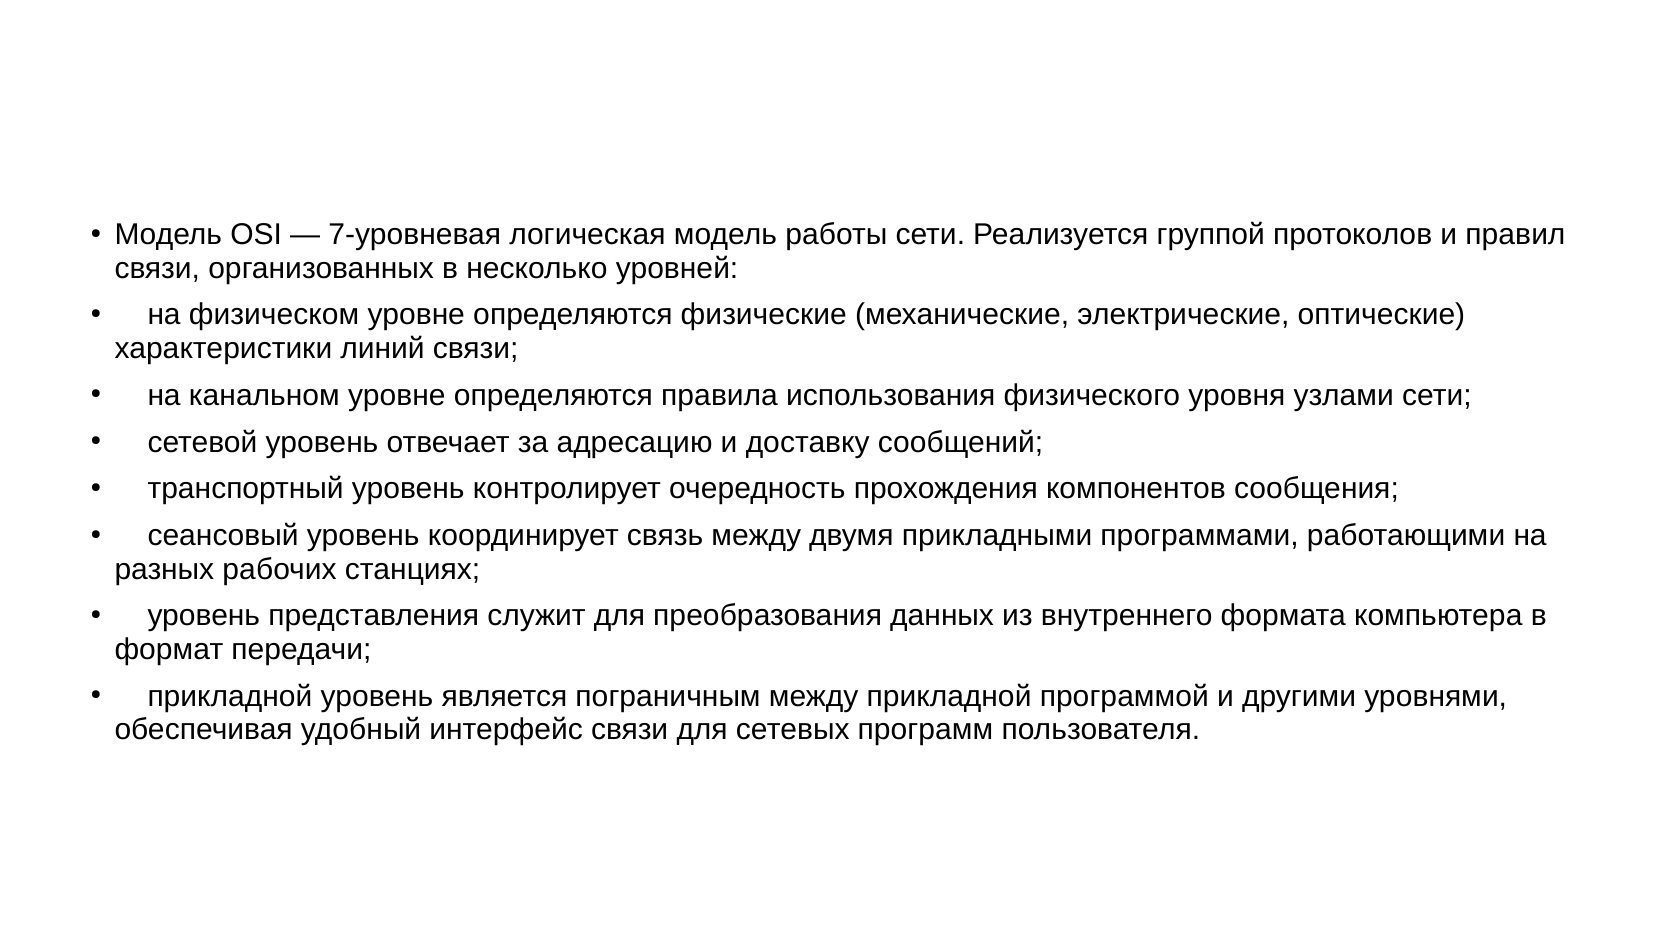

#
Модель OSI — 7-уровневая логическая модель работы сети. Реализуется группой протоколов и правил связи, организованных в несколько уровней:
 на физическом уровне определяются физические (механические, электрические, оптические) характеристики линий связи;
 на канальном уровне определяются правила использования физического уровня узлами сети;
 сетевой уровень отвечает за адресацию и доставку сообщений;
 транспортный уровень контролирует очередность прохождения компонентов сообщения;
 сеансовый уровень координирует связь между двумя прикладными программами, работающими на разных рабочих станциях;
 уровень представления служит для преобразования данных из внутреннего формата компьютера в формат передачи;
 прикладной уровень является пограничным между прикладной программой и другими уровнями, обеспечивая удобный интерфейс связи для сетевых программ пользователя.